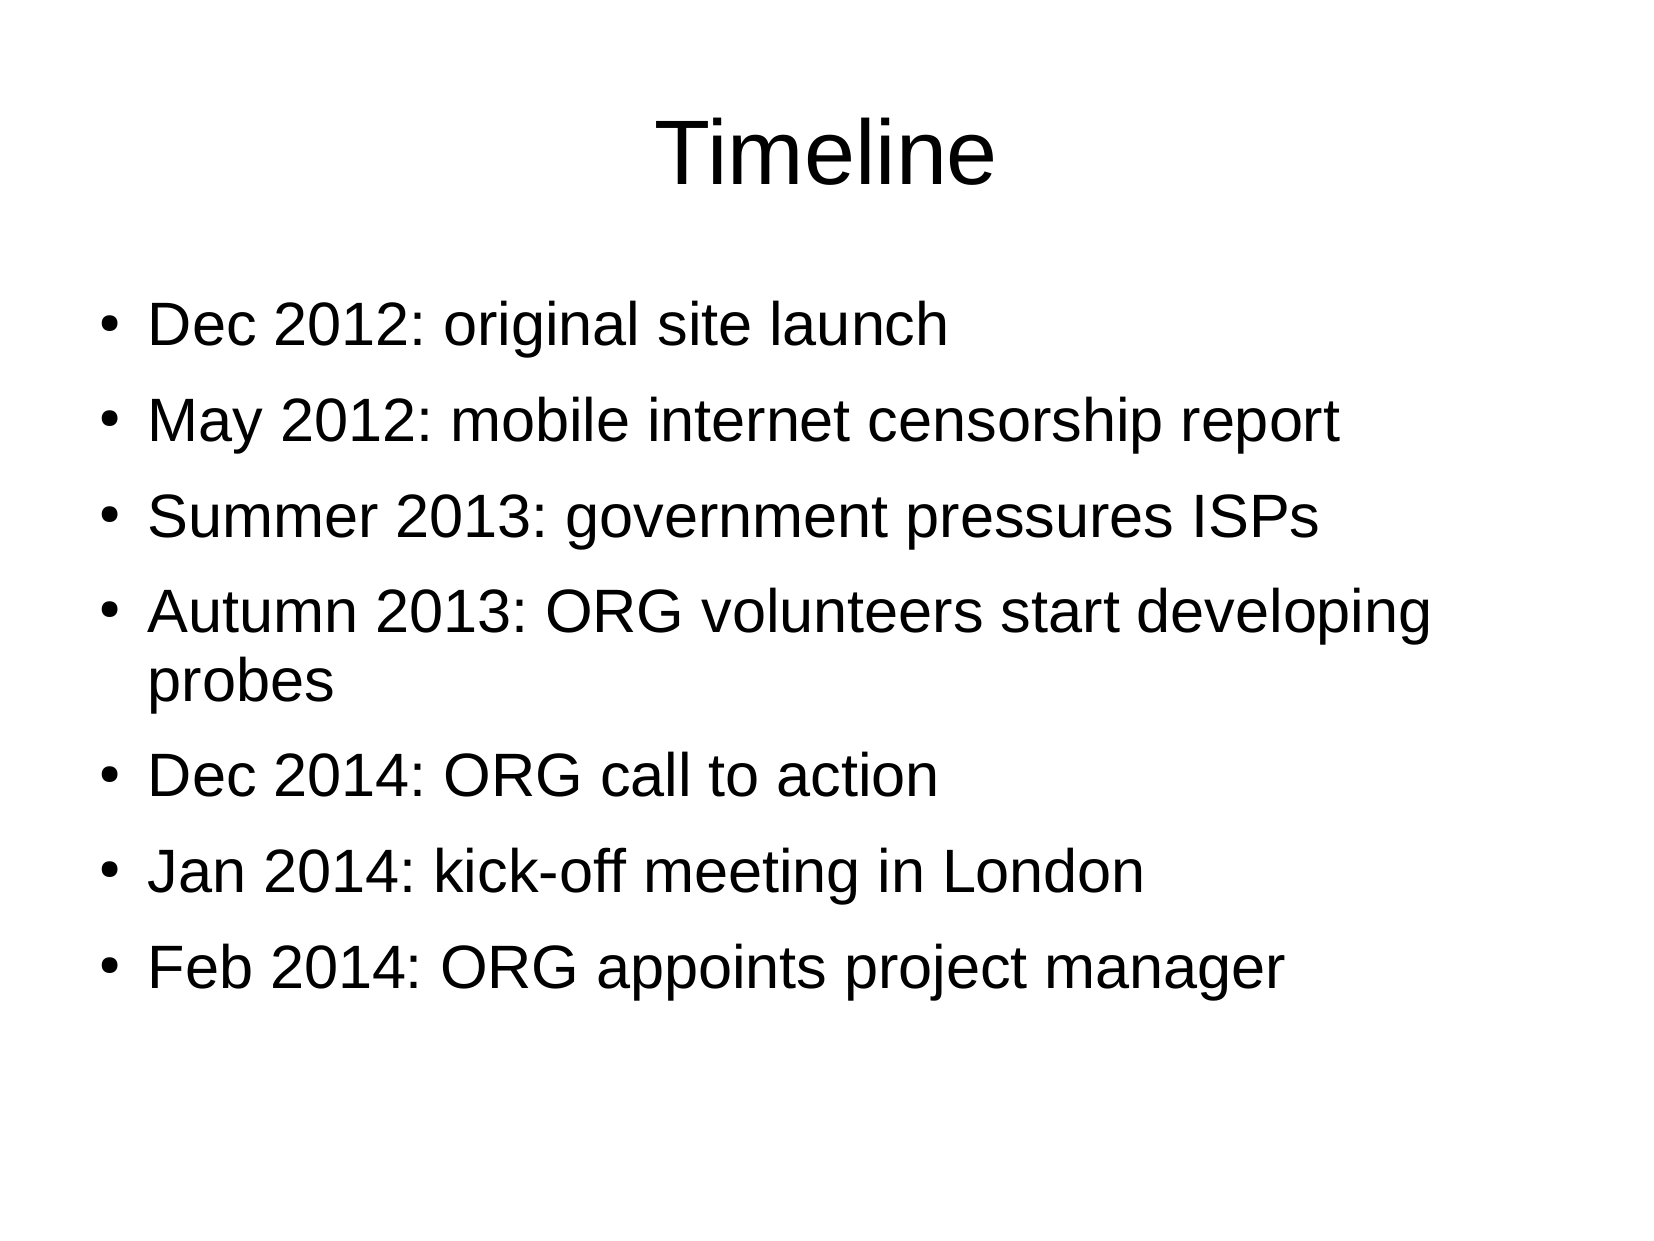

# Timeline
Dec 2012: original site launch
May 2012: mobile internet censorship report
Summer 2013: government pressures ISPs
Autumn 2013: ORG volunteers start developing probes
Dec 2014: ORG call to action
Jan 2014: kick-off meeting in London
Feb 2014: ORG appoints project manager